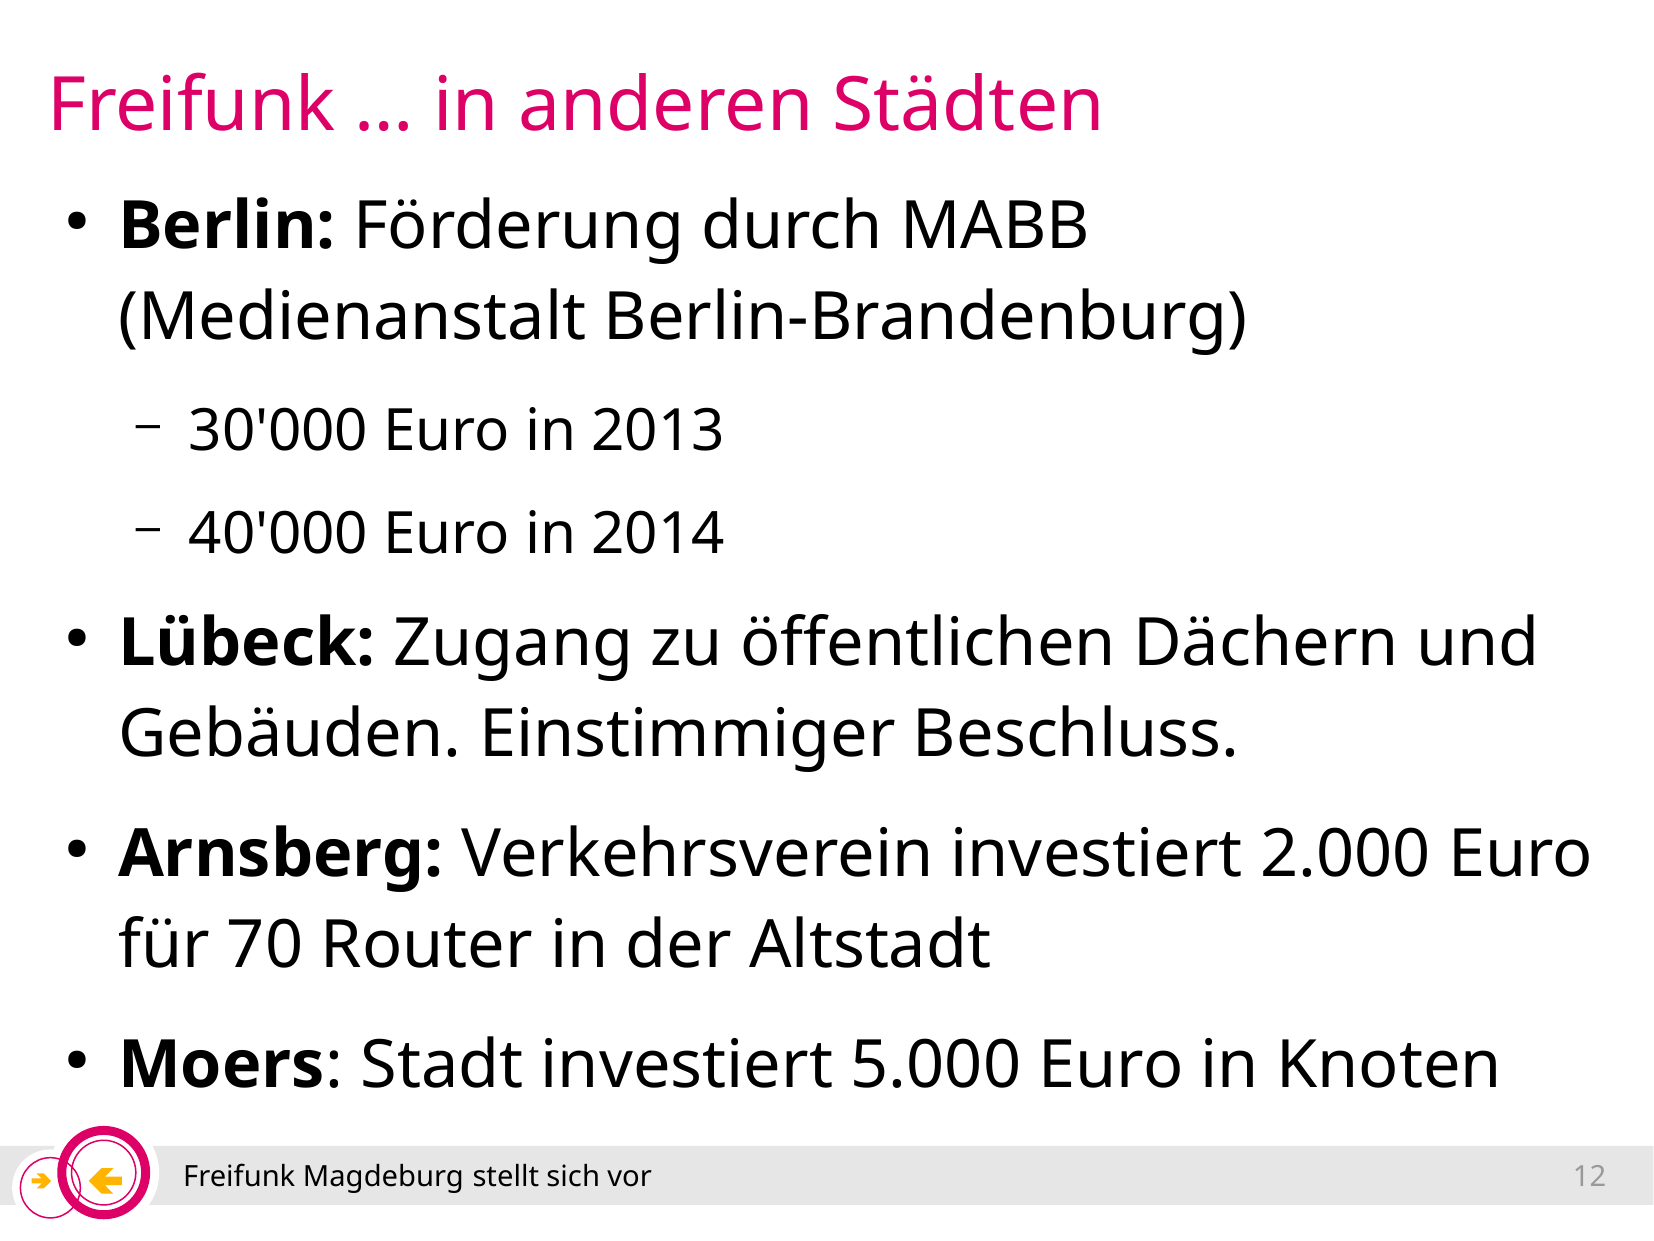

# Freifunk … in anderen Städten
Berlin: Förderung durch MABB
(Medienanstalt Berlin-Brandenburg)
30'000 Euro in 2013
40'000 Euro in 2014
Lübeck: Zugang zu öffentlichen Dächern und Gebäuden. Einstimmiger Beschluss.
Arnsberg: Verkehrsverein investiert 2.000 Euro für 70 Router in der Altstadt
Moers: Stadt investiert 5.000 Euro in Knoten
stellt sich vor
12